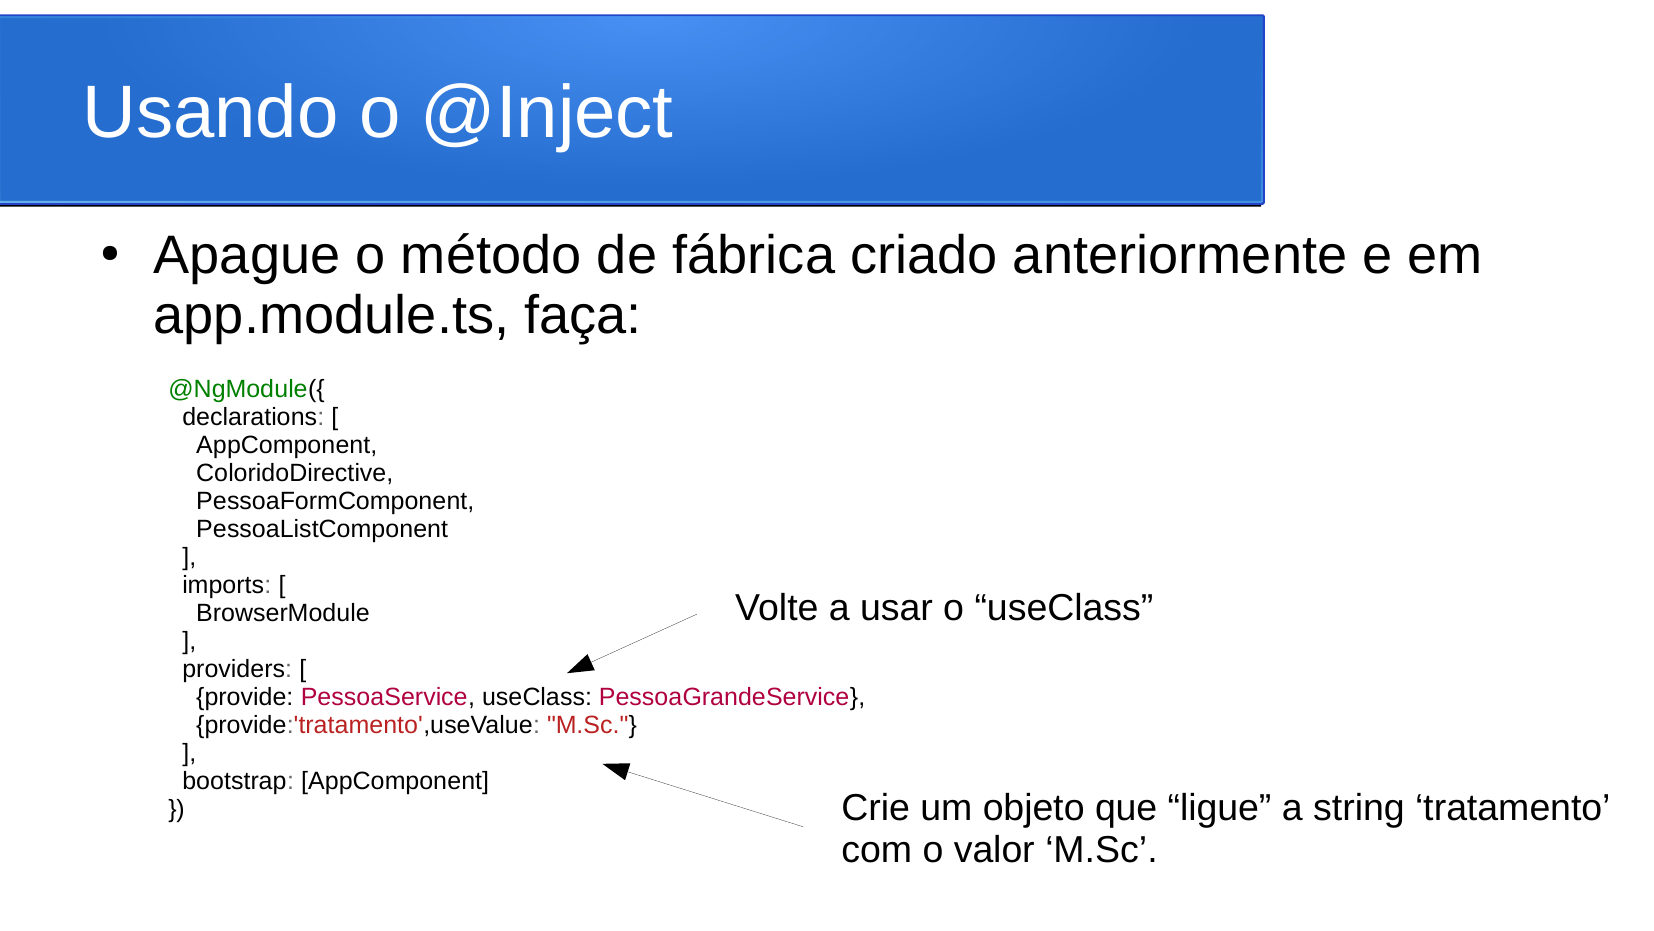

# Usando o @Inject
Apague o método de fábrica criado anteriormente e em app.module.ts, faça:
@NgModule({
 declarations: [
 AppComponent,
 ColoridoDirective,
 PessoaFormComponent,
 PessoaListComponent
 ],
 imports: [
 BrowserModule
 ],
 providers: [
 {provide: PessoaService, useClass: PessoaGrandeService},
 {provide:'tratamento',useValue: "M.Sc."}
 ],
 bootstrap: [AppComponent]
})
Volte a usar o “useClass”
Crie um objeto que “ligue” a string ‘tratamento’
com o valor ‘M.Sc’.